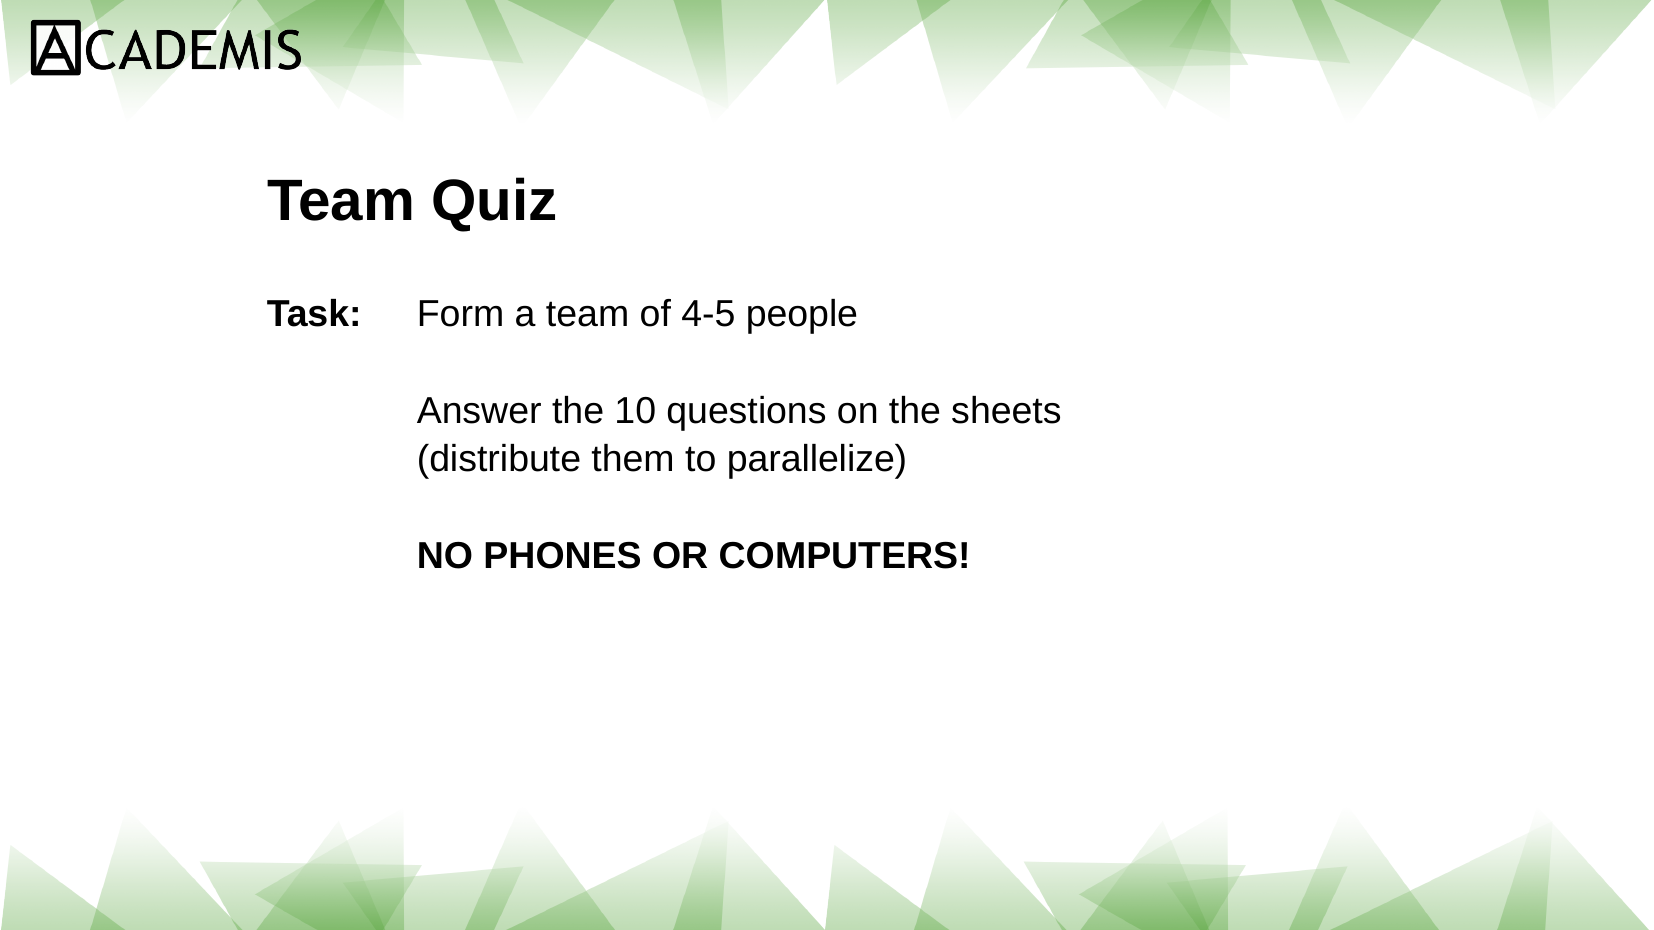

# Team Quiz
Task: 	Form a team of 4-5 people
		Answer the 10 questions on the sheets
		(distribute them to parallelize)
		NO PHONES OR COMPUTERS!